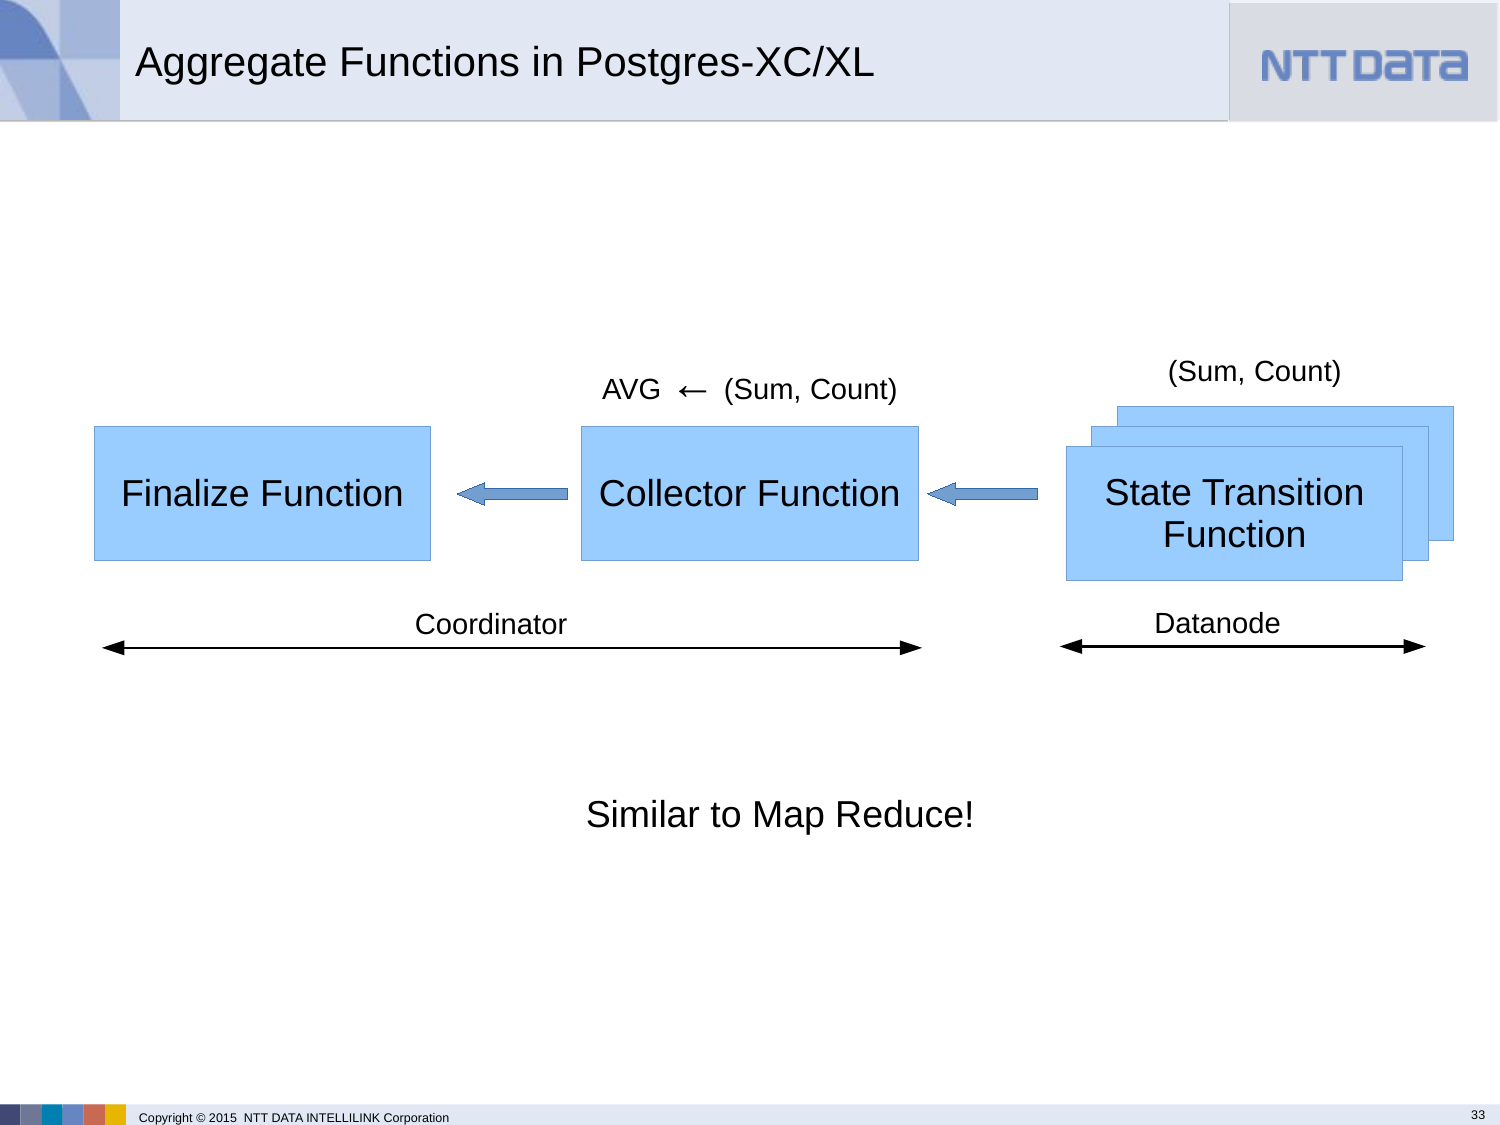

# Aggregate Functions in Postgres-XC/XL
(Sum, Count)
AVG ← (Sum, Count)
State Transition
Function
State Transition
Function
State Transition
Function
Finalize Function
Collector Function
Datanode
Coordinator
Similar to Map Reduce!